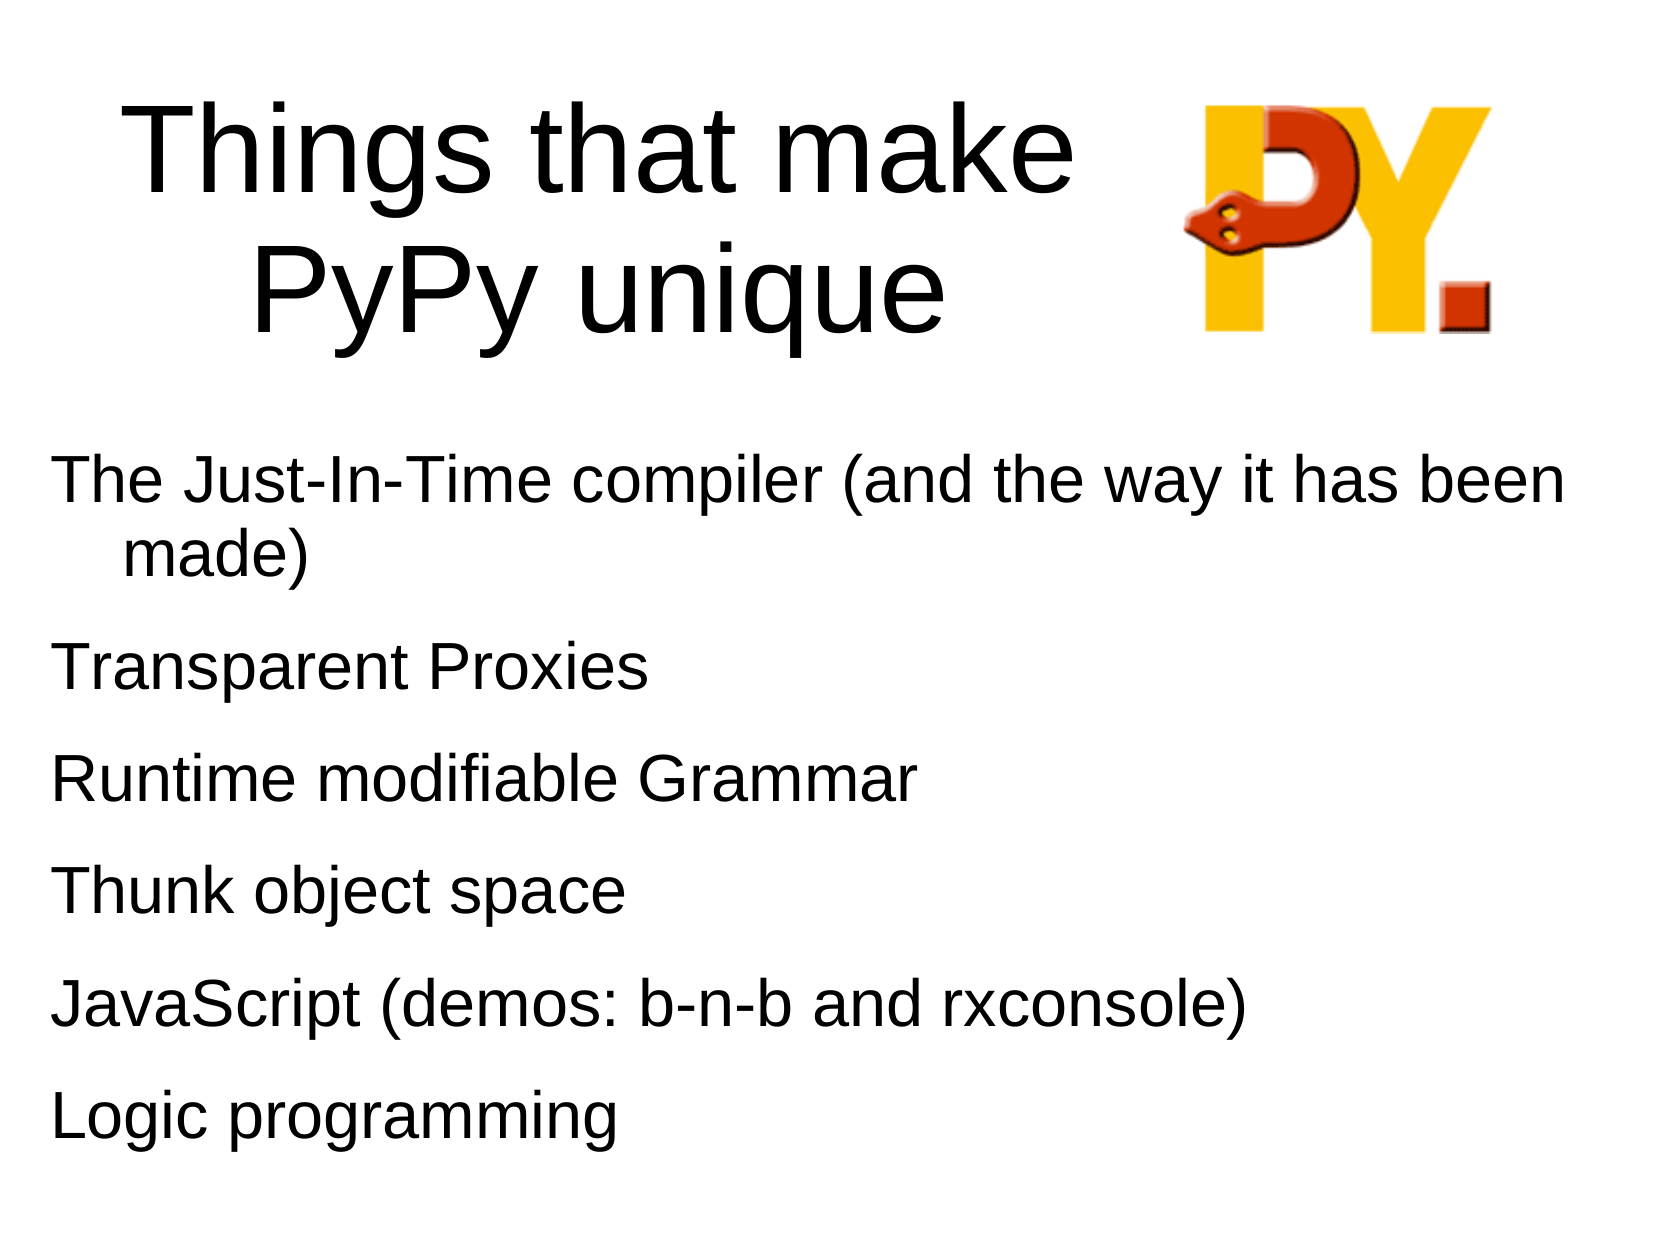

# Things that make PyPy unique
The Just-In-Time compiler (and the way it has been made)
Transparent Proxies
Runtime modifiable Grammar
Thunk object space
JavaScript (demos: b-n-b and rxconsole)
Logic programming